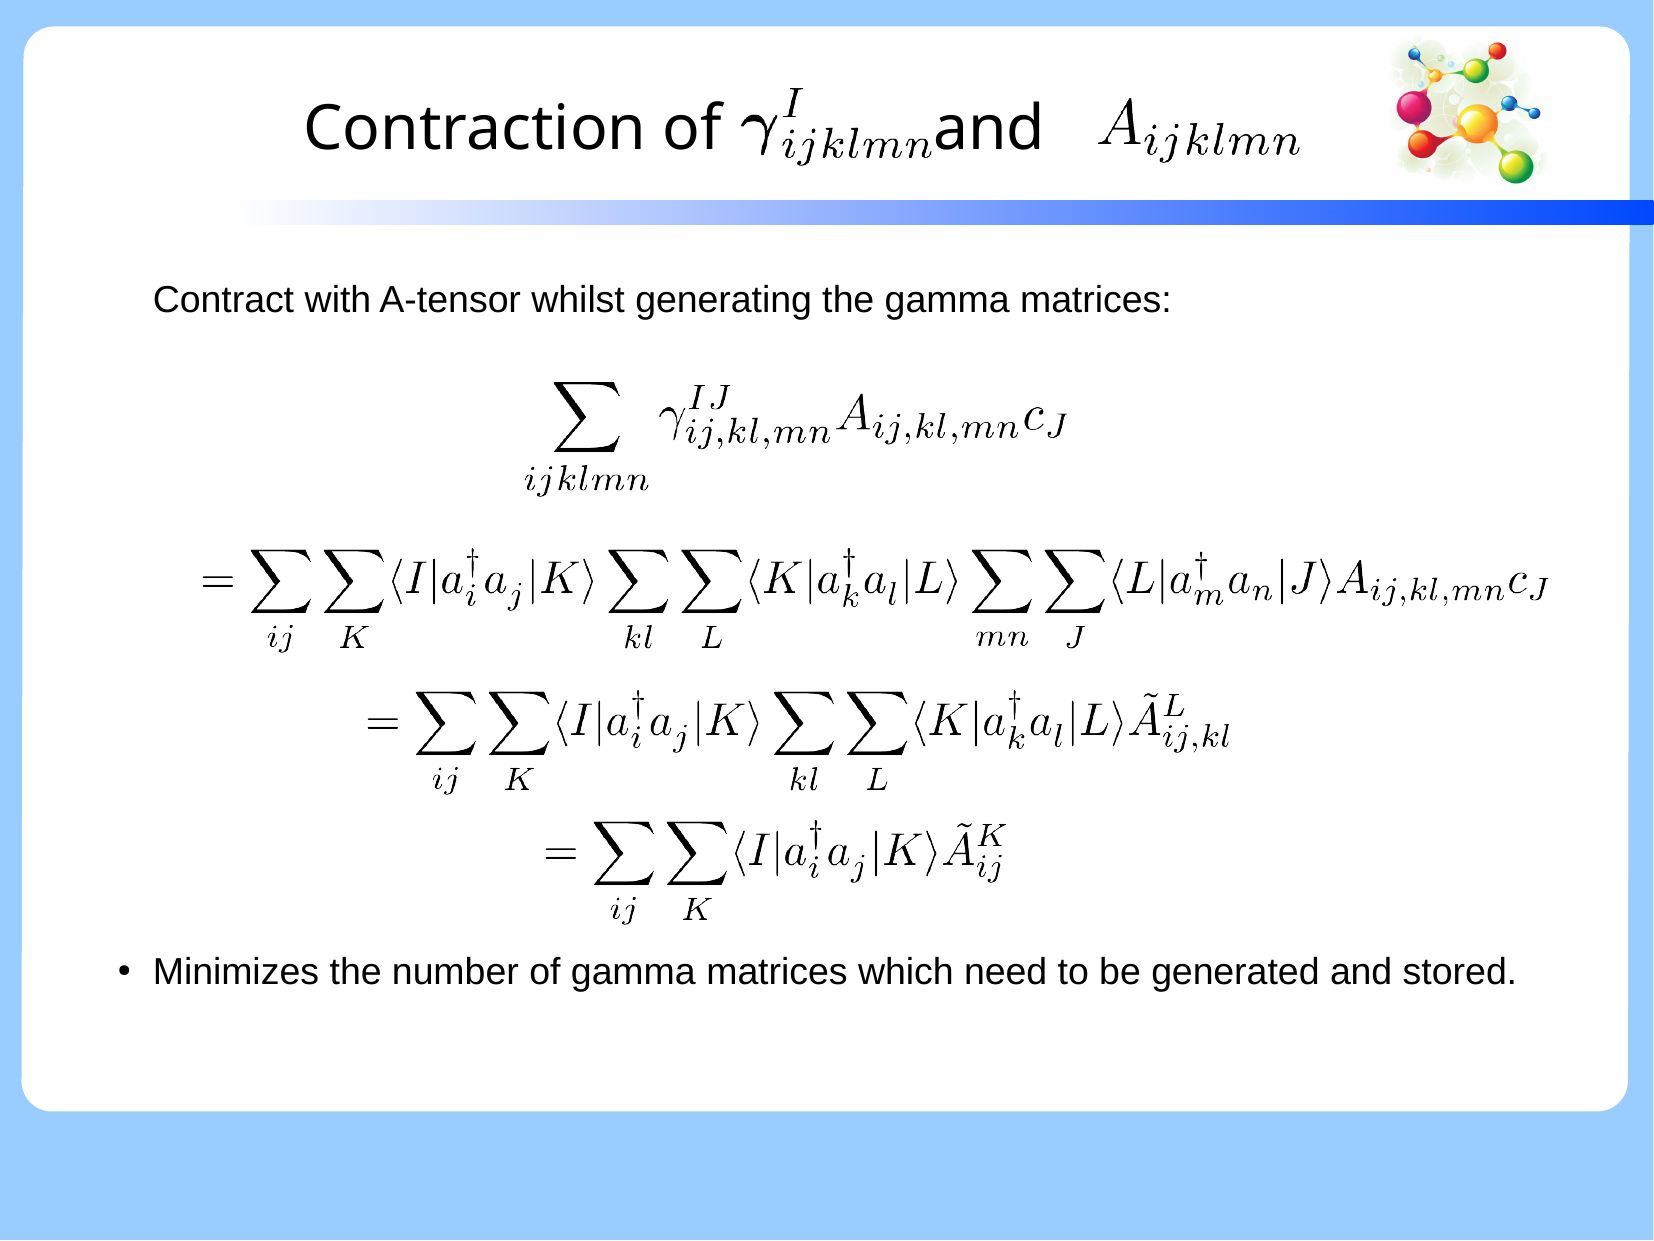

# Contraction of and
Contract with A-tensor whilst generating the gamma matrices:
Minimizes the number of gamma matrices which need to be generated and stored.